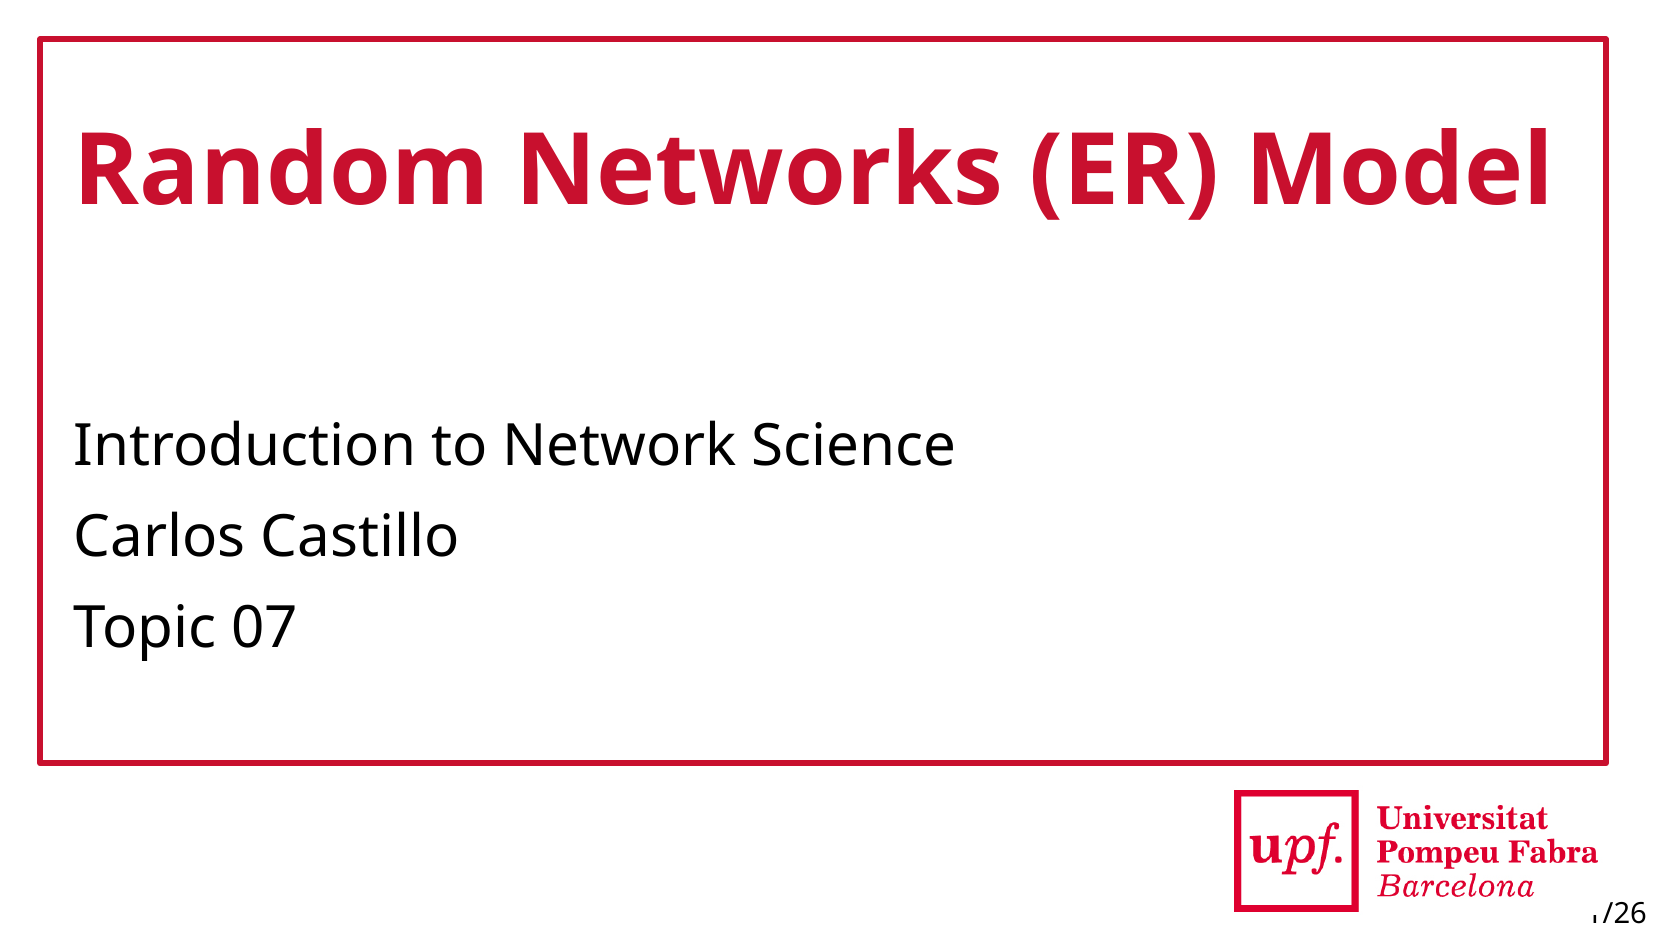

Random Networks (ER) Model
Introduction to Network Science
Carlos Castillo
Topic 07
1